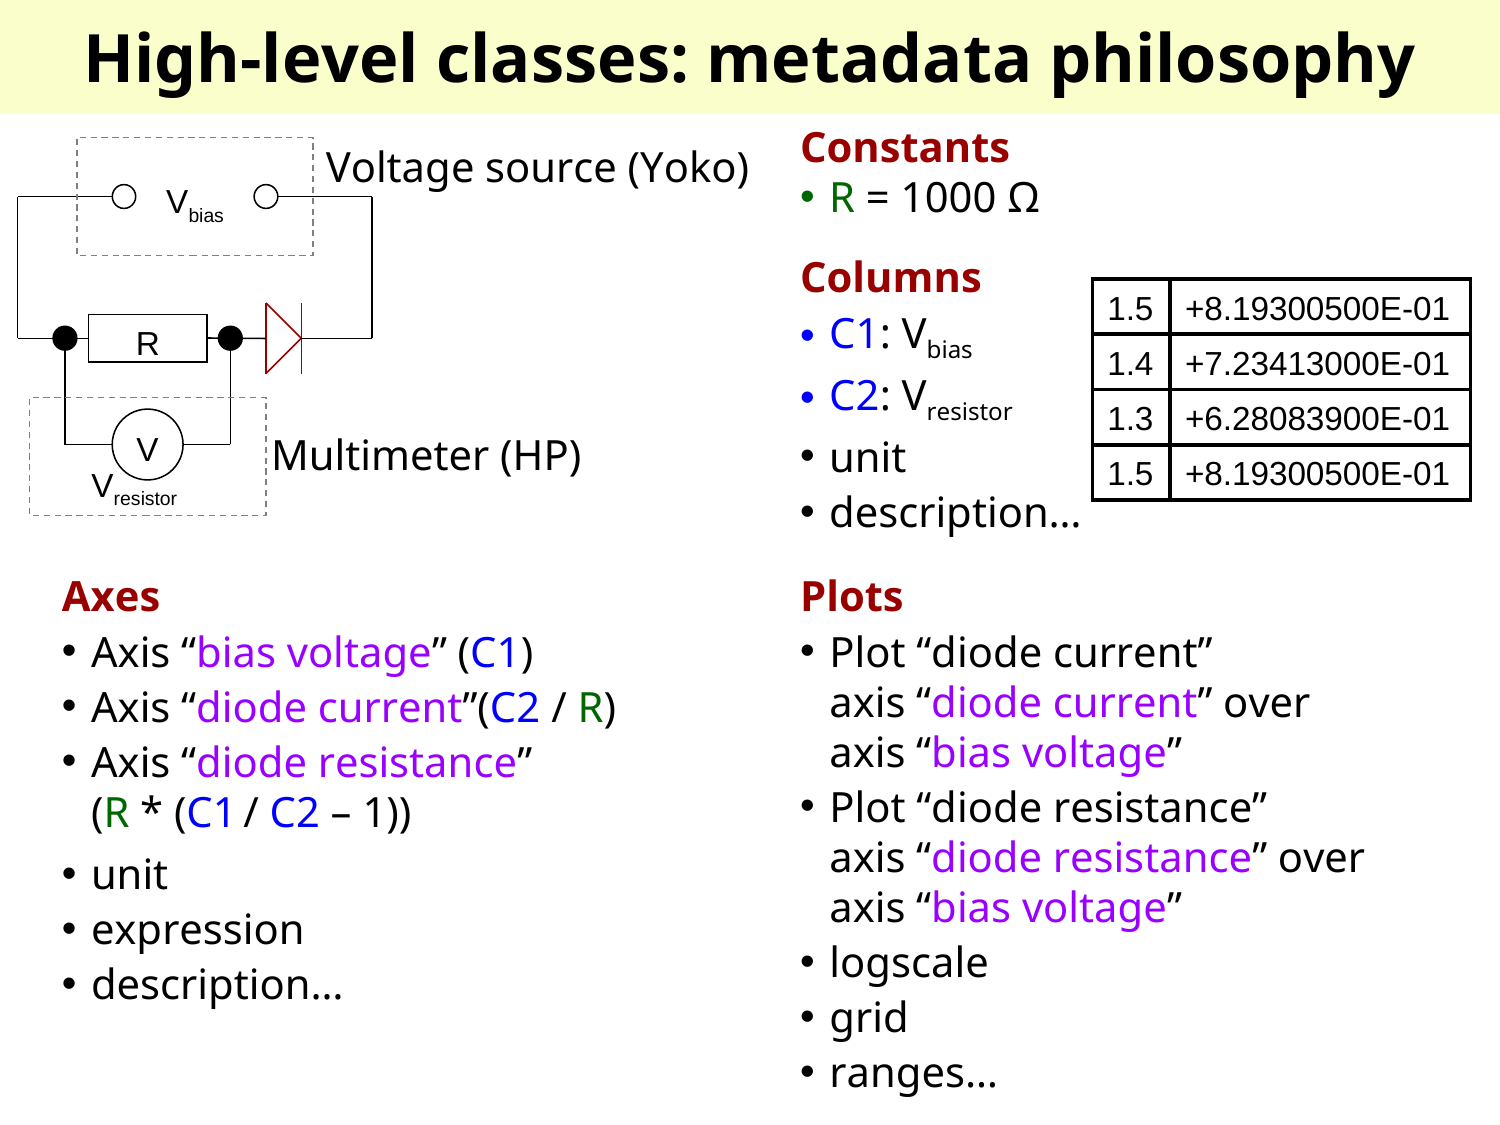

# High-level classes: metadata philosophy
Constants
R = 1000 Ω
Voltage source (Yoko)
Vbias
Columns
C1: Vbias
C2: Vresistor
unit
description…
| 1.5 | +8.19300500E-01 |
| --- | --- |
| 1.4 | +7.23413000E-01 |
| 1.3 | +6.28083900E-01 |
| 1.5 | +8.19300500E-01 |
R
V
Multimeter (HP)
Vresistor
Axes
Axis “bias voltage” (C1)
Axis “diode current”(C2 / R)
Axis “diode resistance”
(R * (C1 / C2 – 1))
unit
expression
description…
Plots
Plot “diode current”
axis “diode current” over
axis “bias voltage”
Plot “diode resistance”
axis “diode resistance” over
axis “bias voltage”
logscale
grid
ranges…